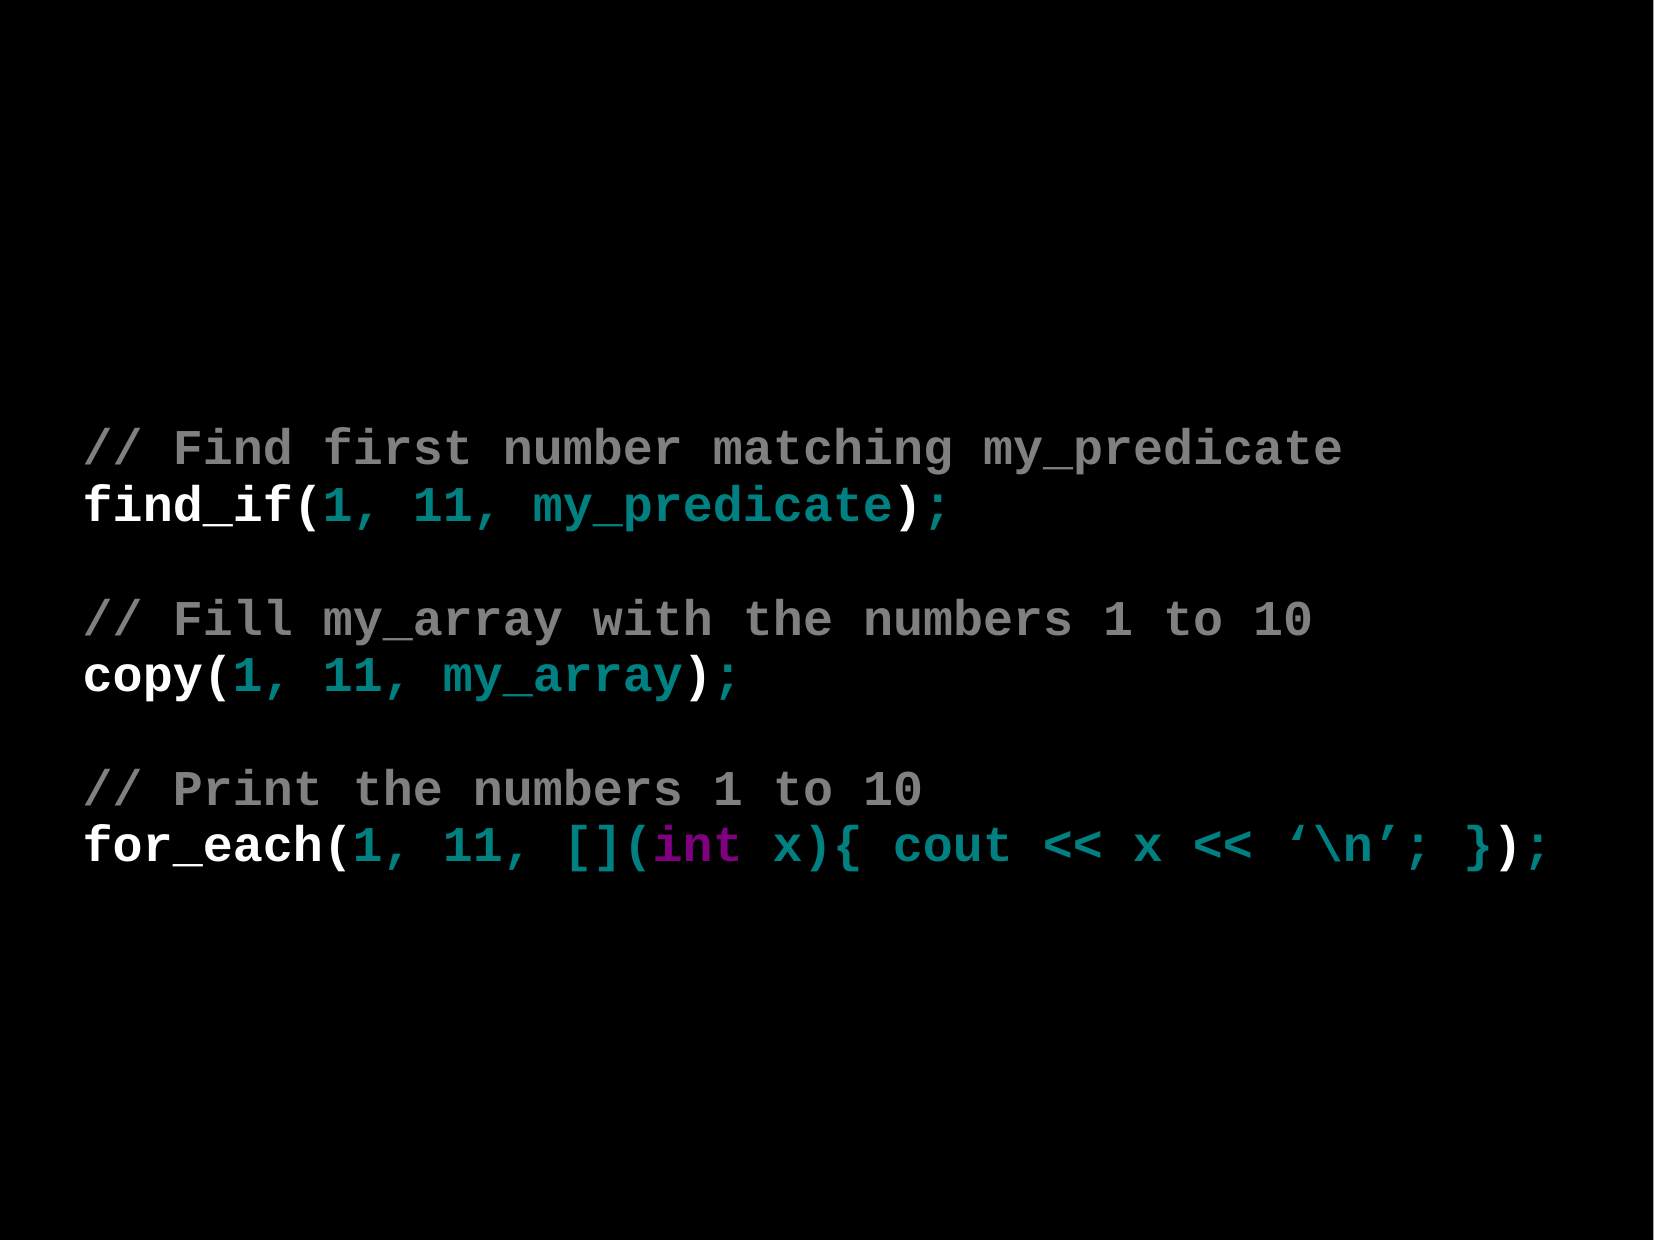

# // Find first number matching my_predicate
find_if(1, 11, my_predicate);
// Fill my_array with the numbers 1 to 10
copy(1, 11, my_array);
// Print the numbers 1 to 10
for_each(1, 11, [](int x){ cout << x << ‘\n’; });